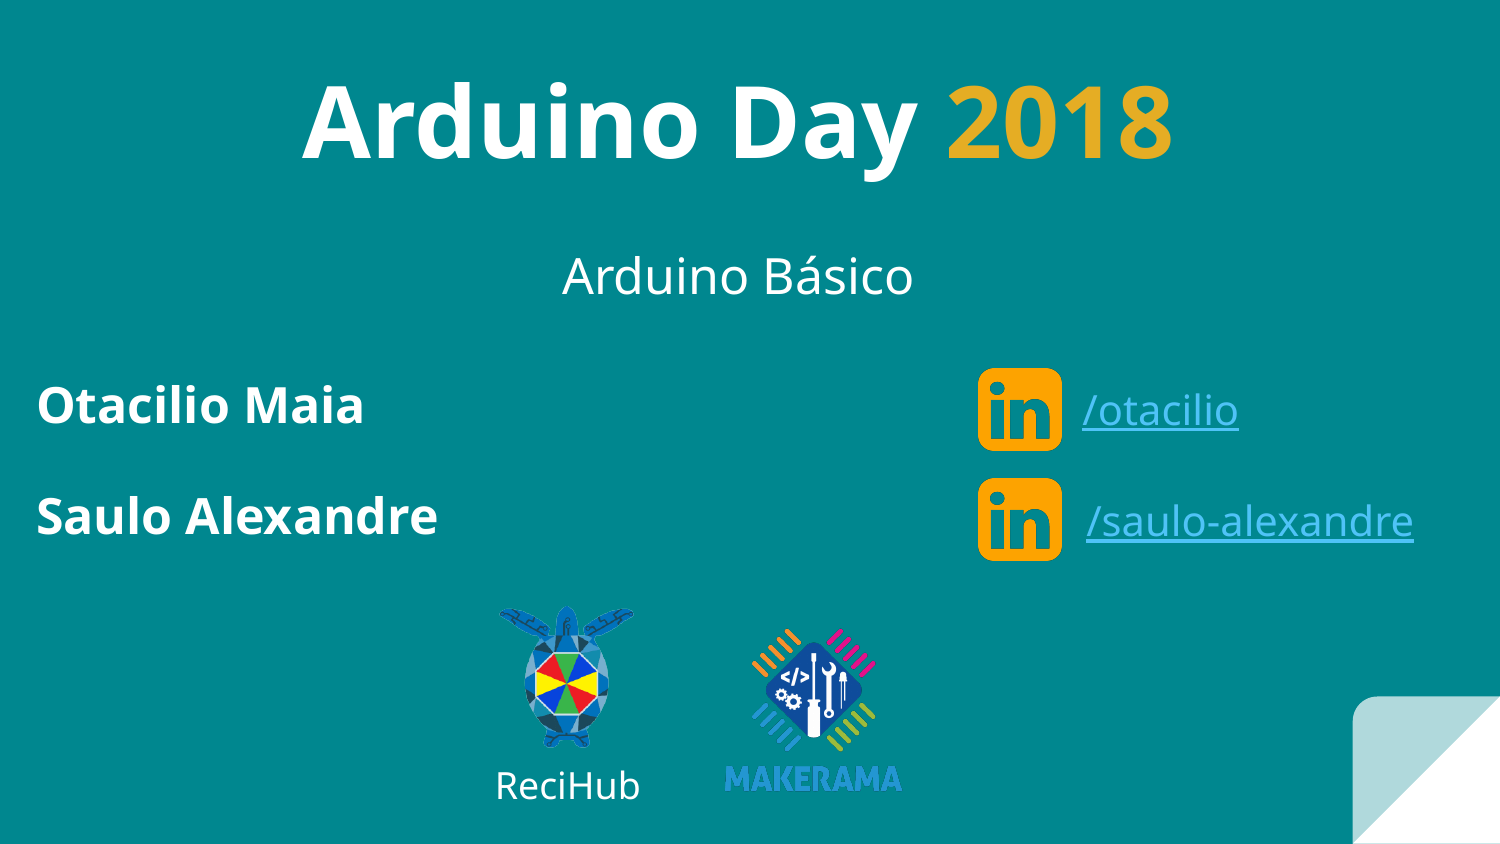

# Arduino Day 2018
Arduino Básico
Otacilio Maia
/otacilio
Saulo Alexandre
/saulo-alexandre
ReciHub